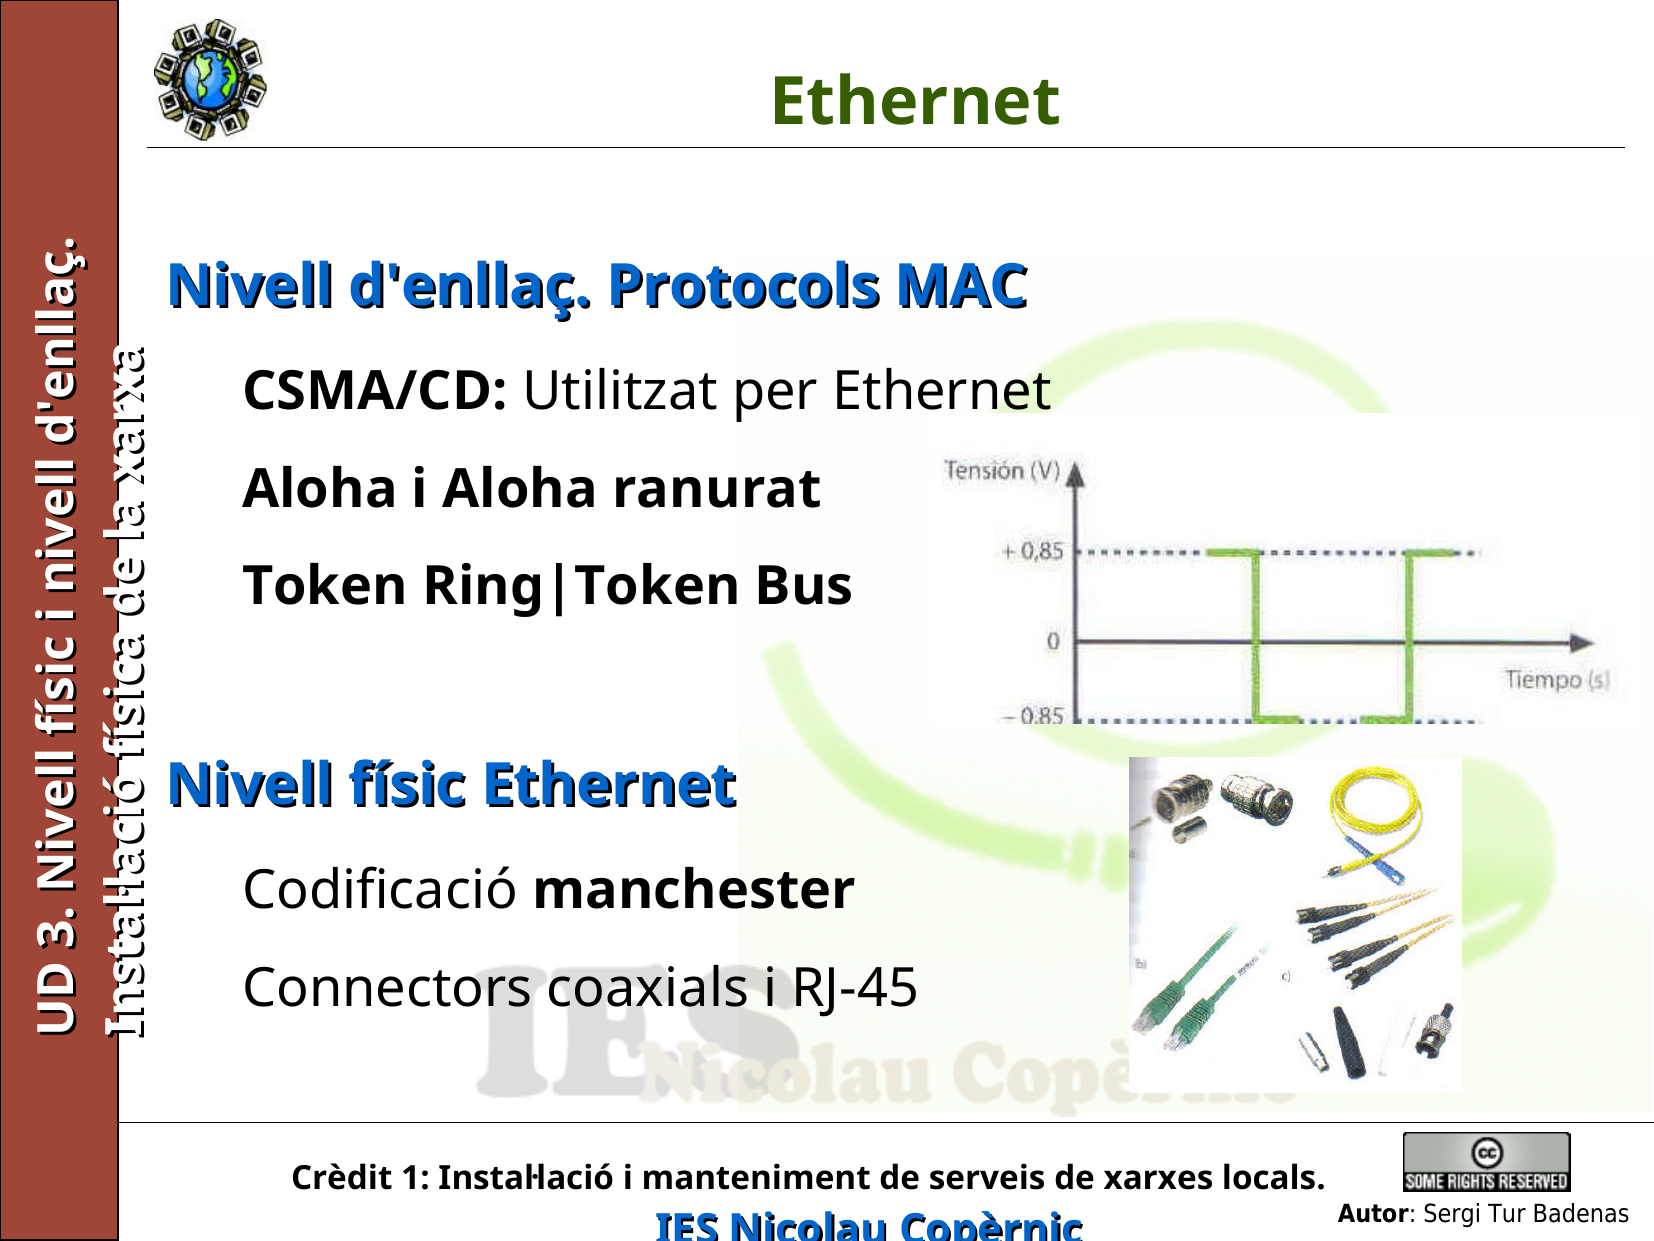

# Ethernet
Nivell d'enllaç. Protocols MAC
CSMA/CD: Utilitzat per Ethernet
Aloha i Aloha ranurat
Token Ring|Token Bus
Nivell físic Ethernet
Codificació manchester
Connectors coaxials i RJ-45